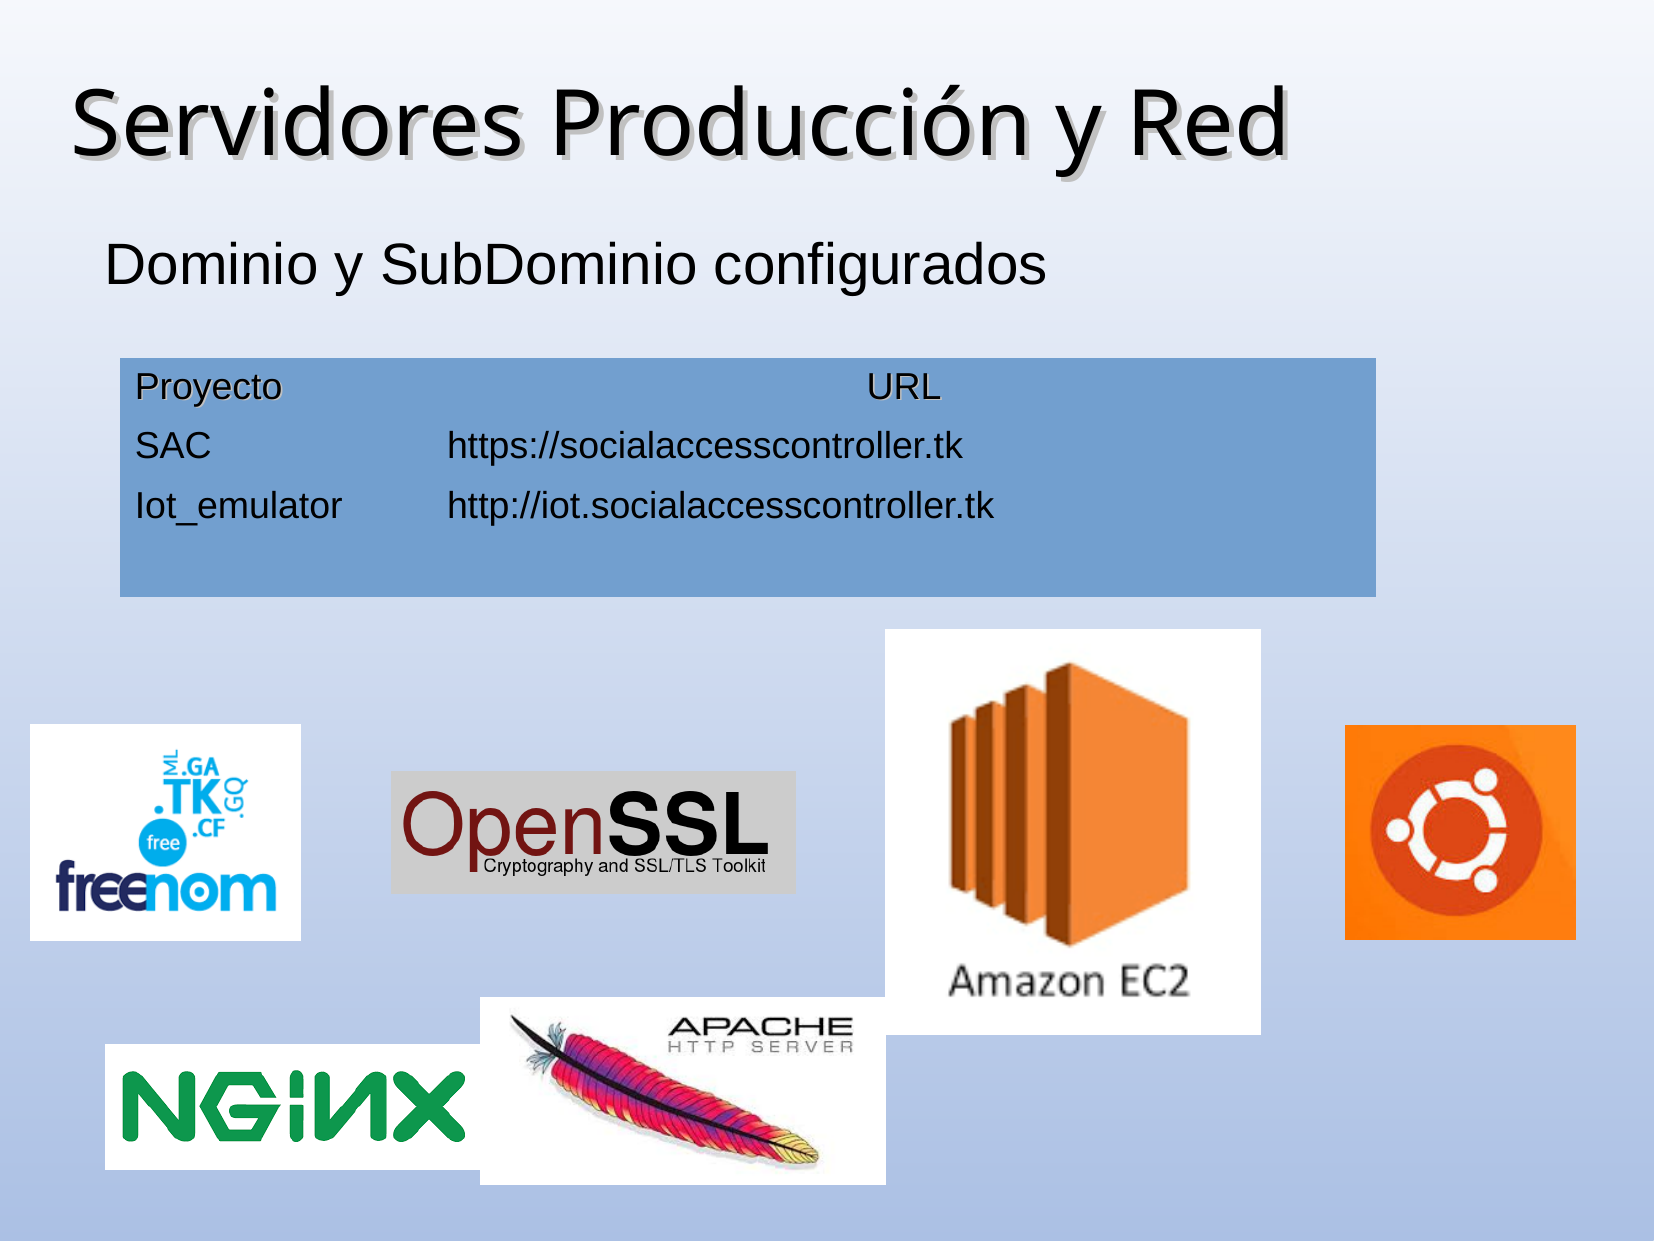

# Servidores Producción y Red
Dominio y SubDominio configurados
| Proyecto | URL |
| --- | --- |
| SAC | https://socialaccesscontroller.tk |
| Iot\_emulator | http://iot.socialaccesscontroller.tk |